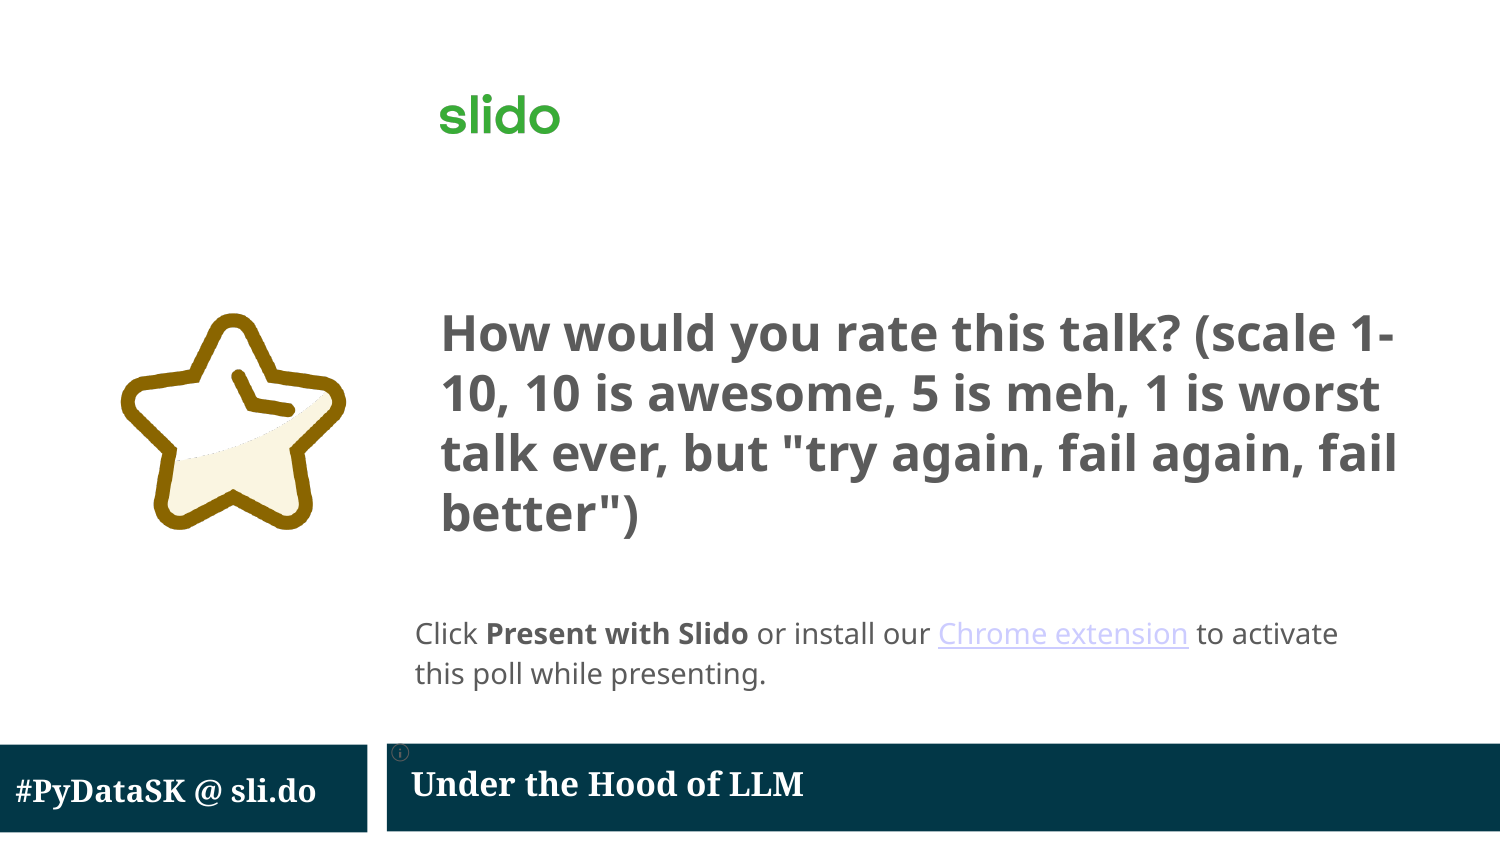

How would you rate this talk? (scale 1-10, 10 is awesome, 5 is meh, 1 is worst talk ever, but "try again, fail again, fail better")
Click Present with Slido or install our Chrome extension to activate this poll while presenting.
ⓘ
Under the Hood of LLM
#PyDataSK @ sli.do